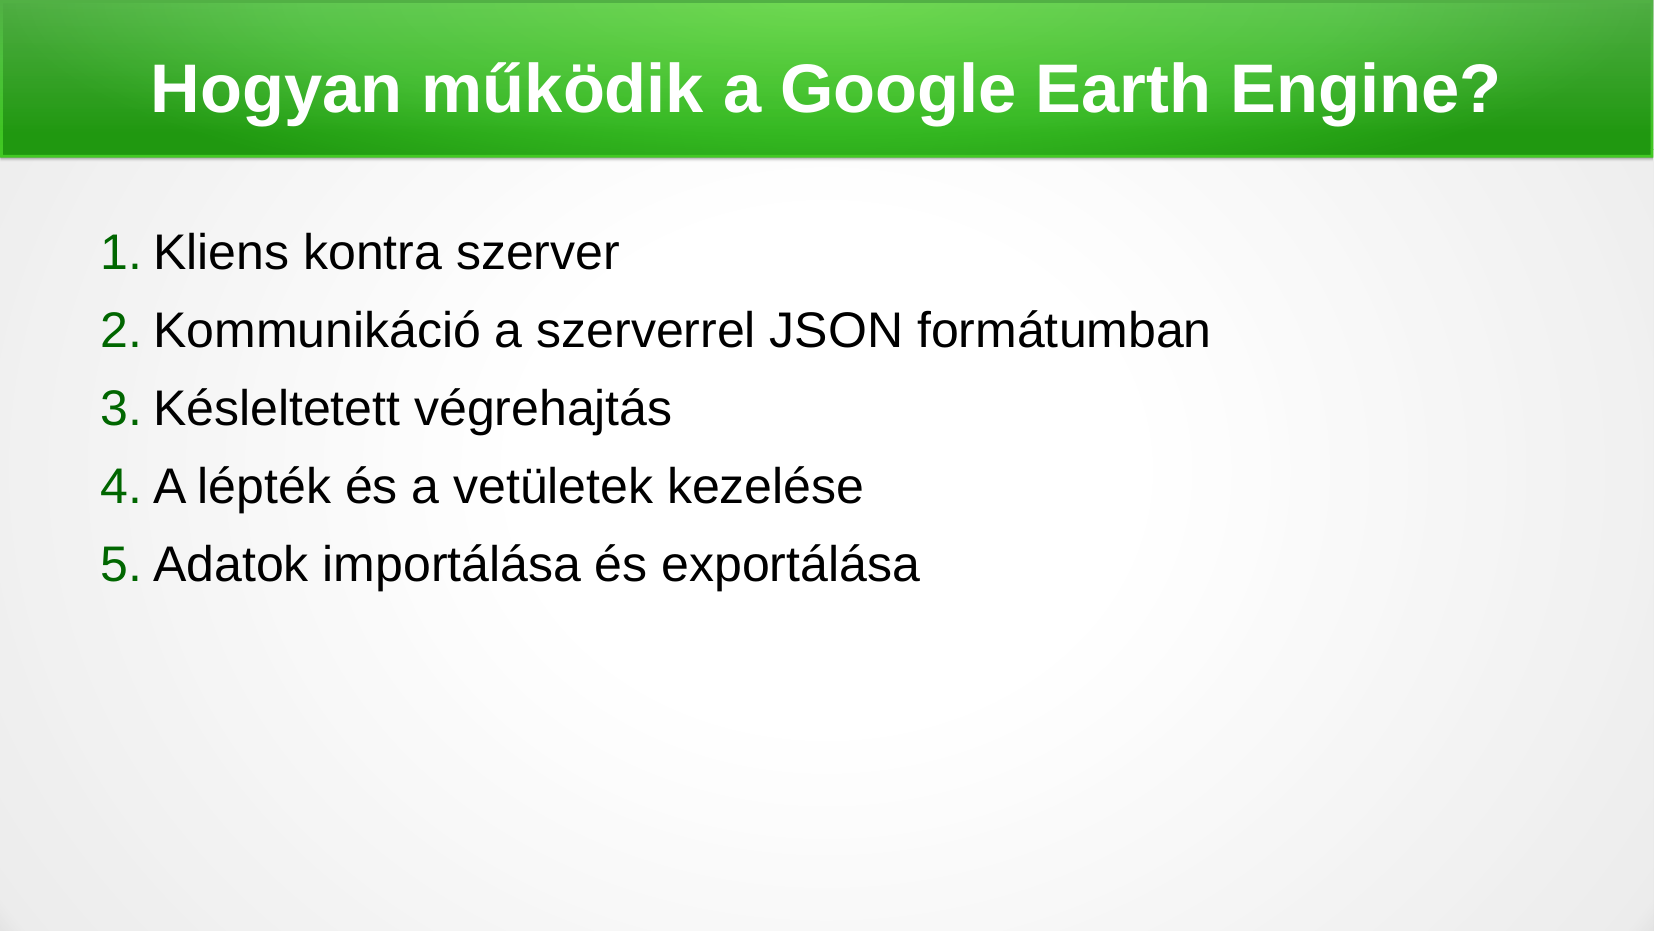

# Hogyan működik a Google Earth Engine?
Kliens kontra szerver
Kommunikáció a szerverrel JSON formátumban
Késleltetett végrehajtás
A lépték és a vetületek kezelése
Adatok importálása és exportálása